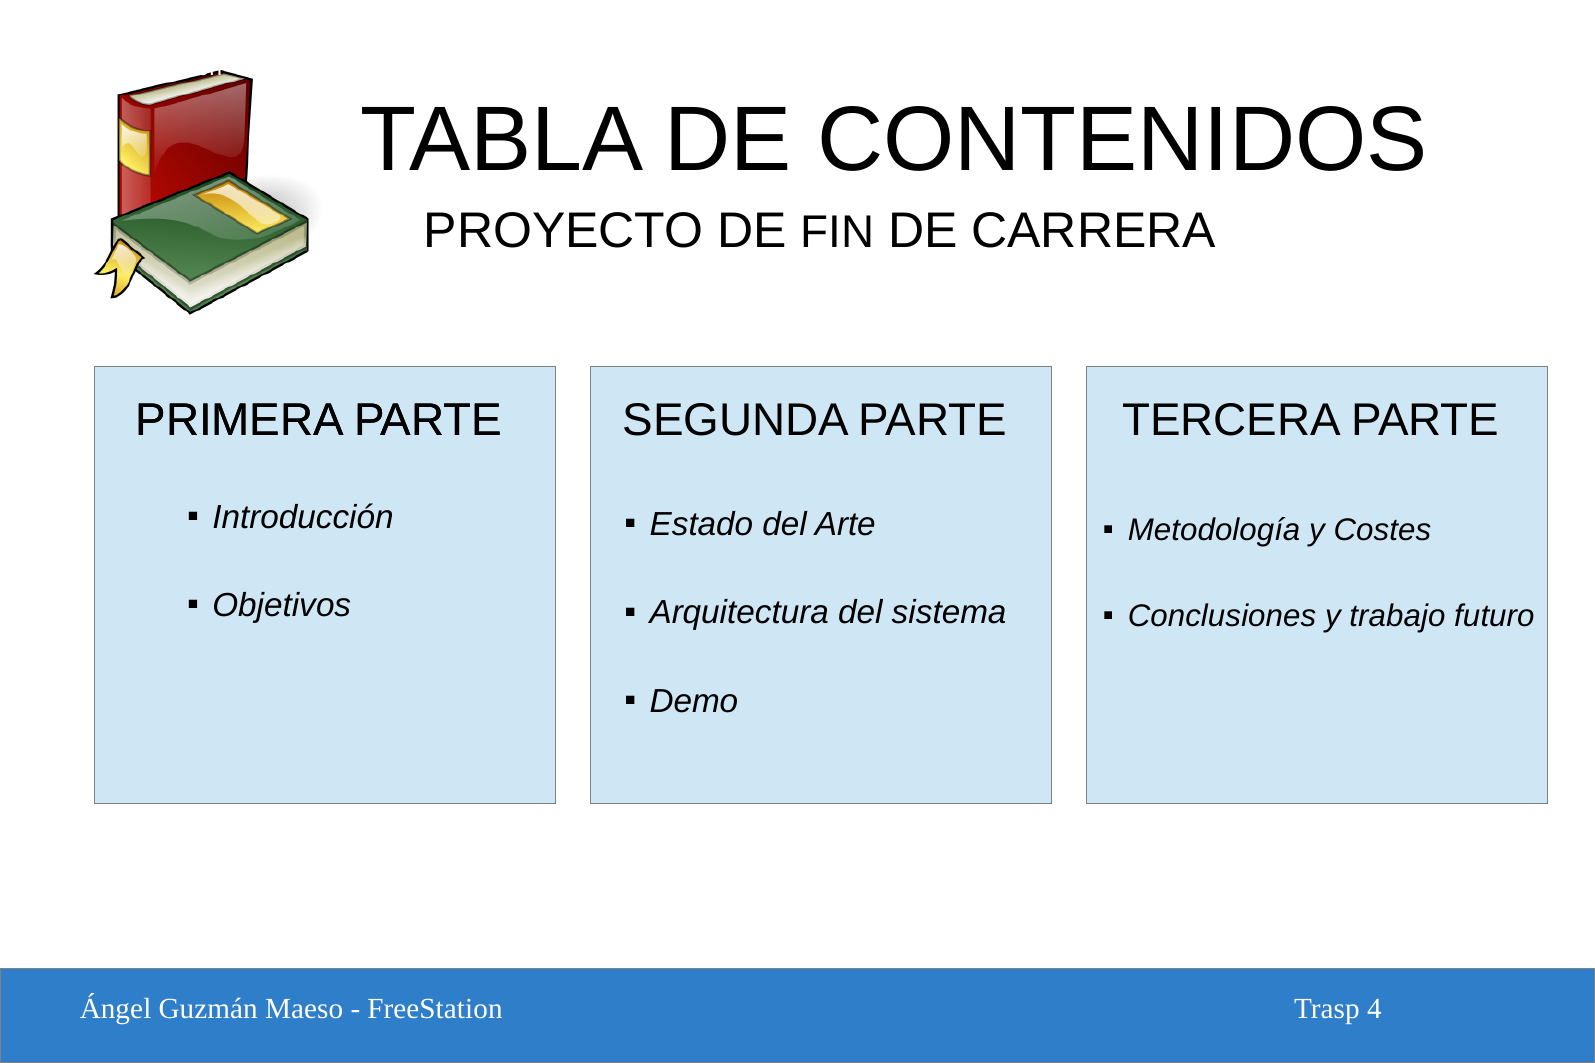

Introducción
Objetivos
# TABLA DE CONTENIDOS
PROYECTO DE FIN DE CARRERA
PRIMERA PARTE
PRIMERA PARTE
SEGUNDA PARTE
TERCERA PARTE
Introducción
Objetivos
Estado del Arte
Arquitectura del sistema
Demo
Metodología y Costes
Conclusiones y trabajo futuro
4